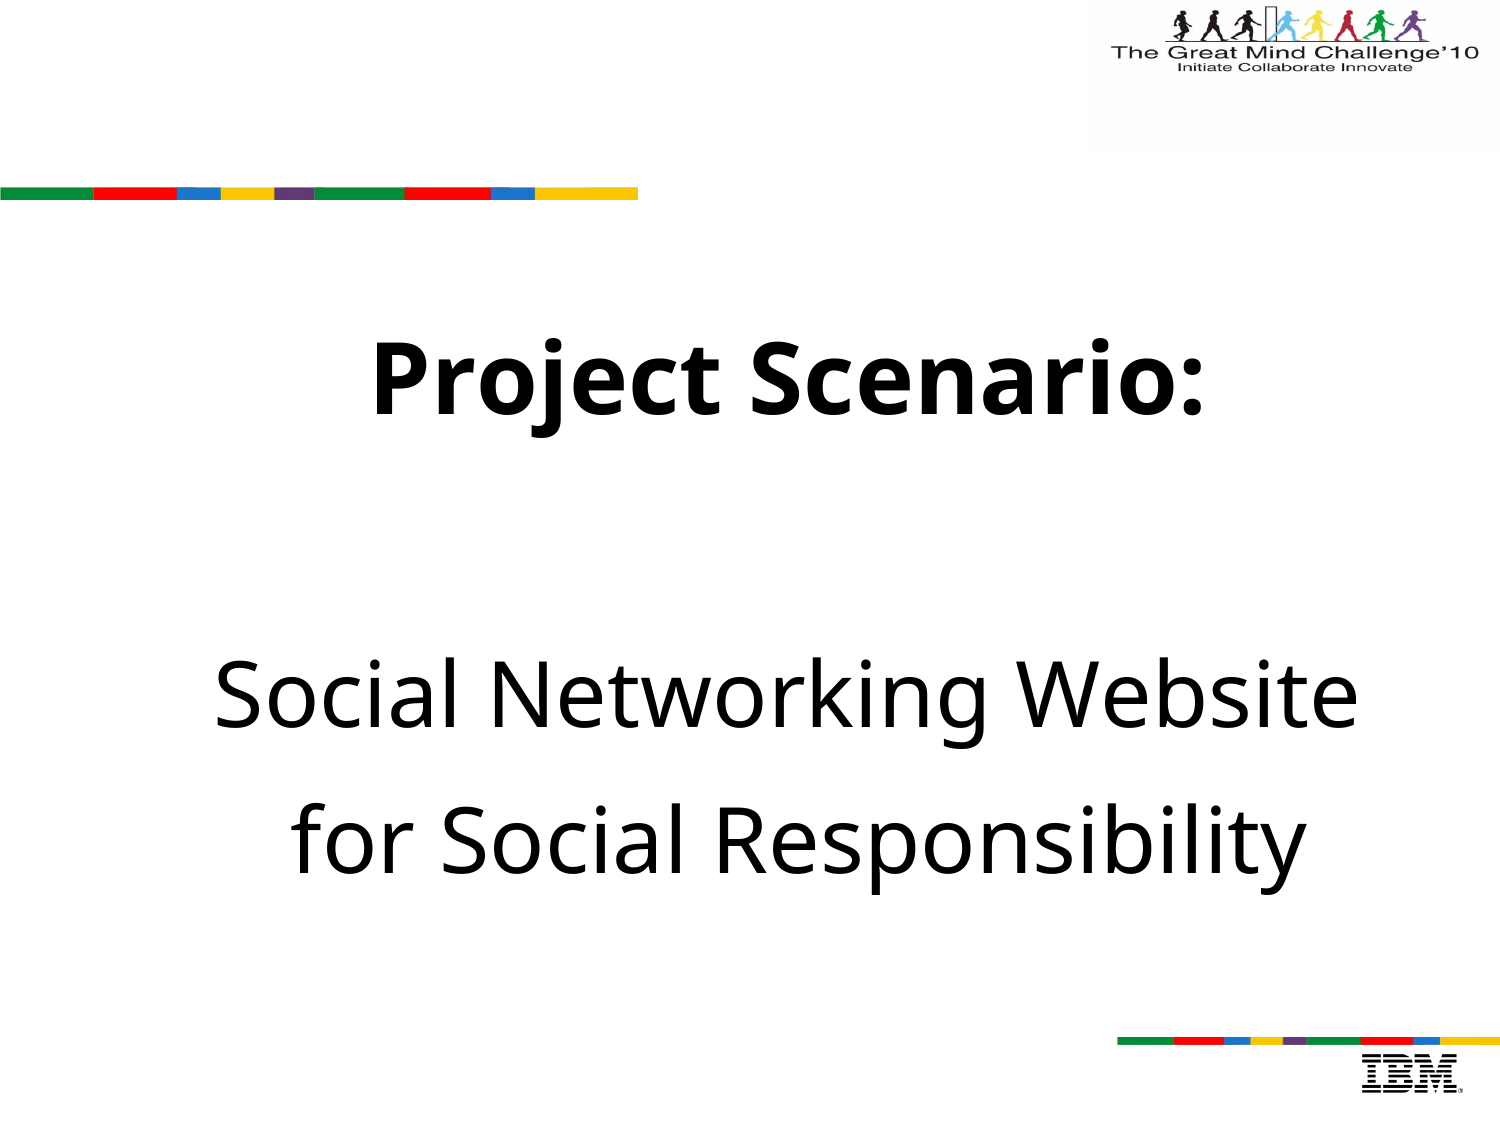

Project Scenario:
Social Networking Website
 for Social Responsibility